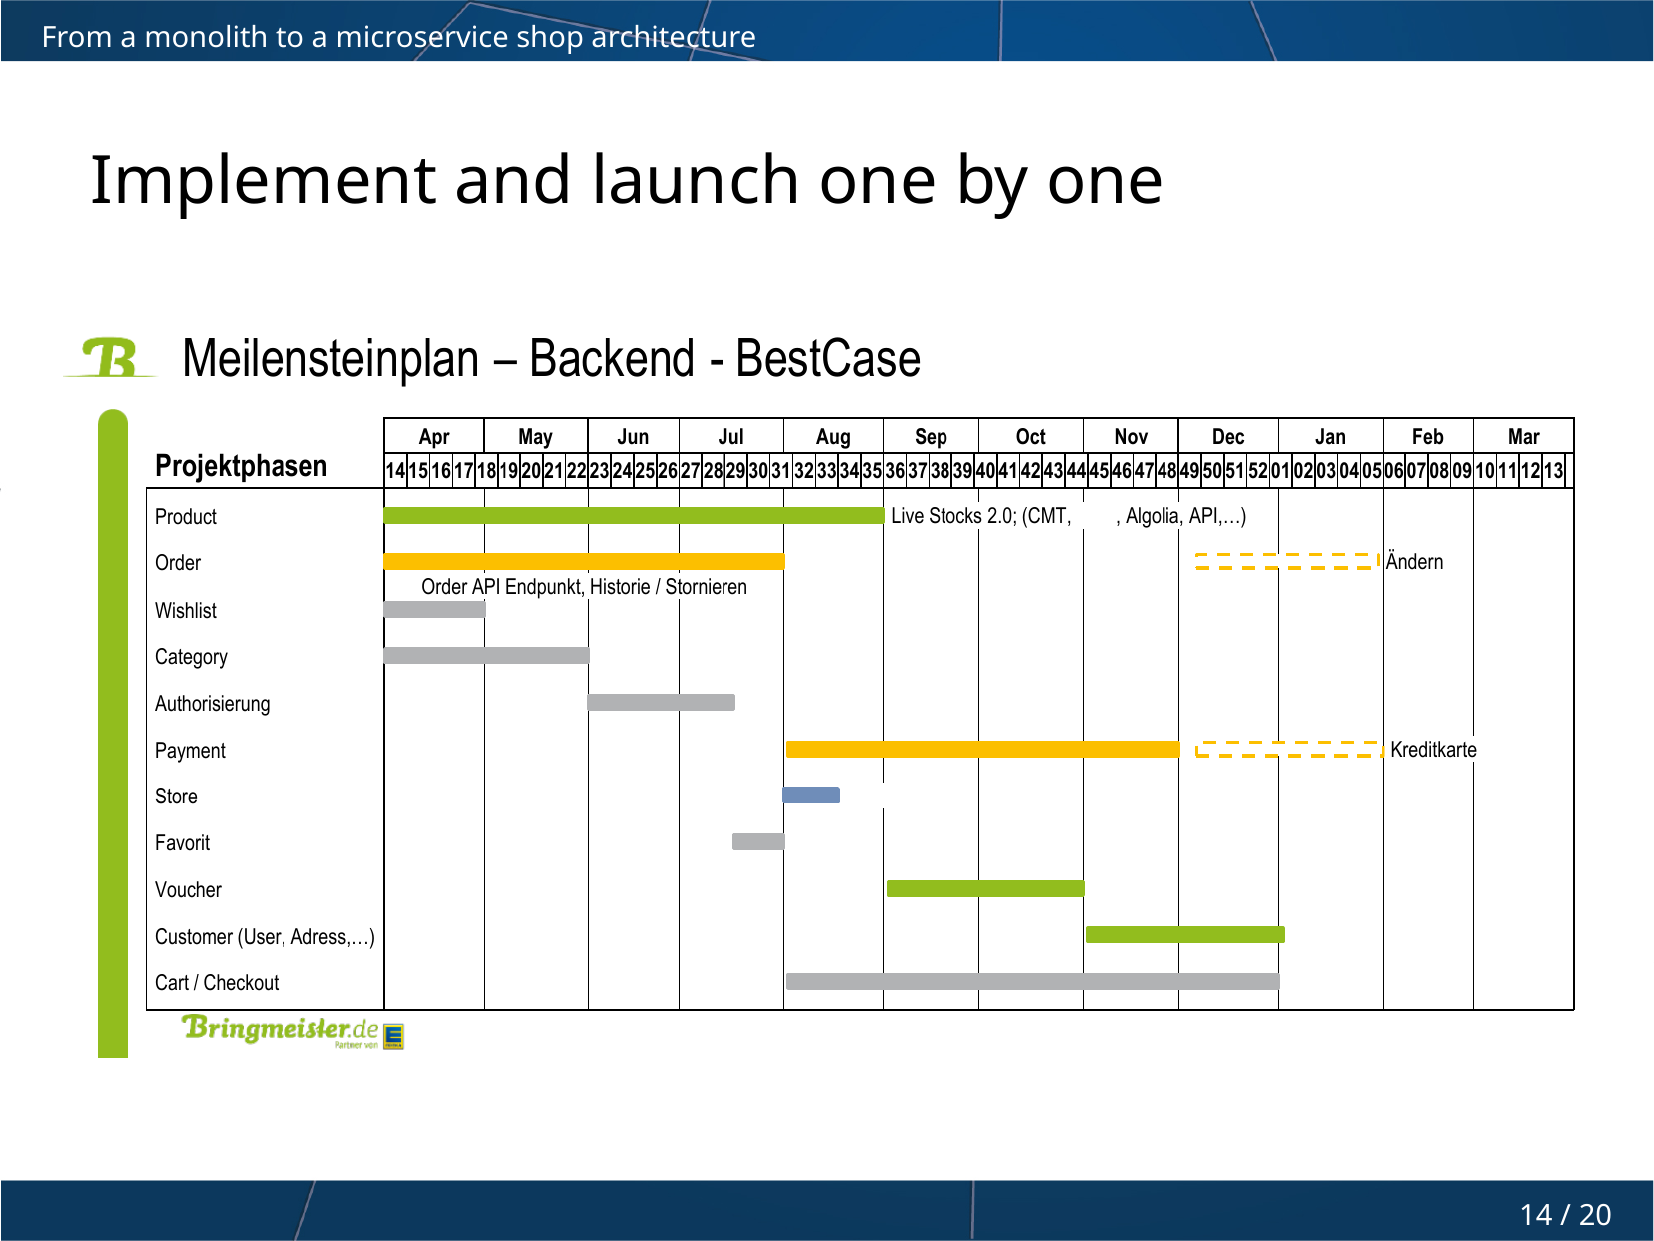

From a monolith to a microservice shop architecture
# Implement and launch one by one
14